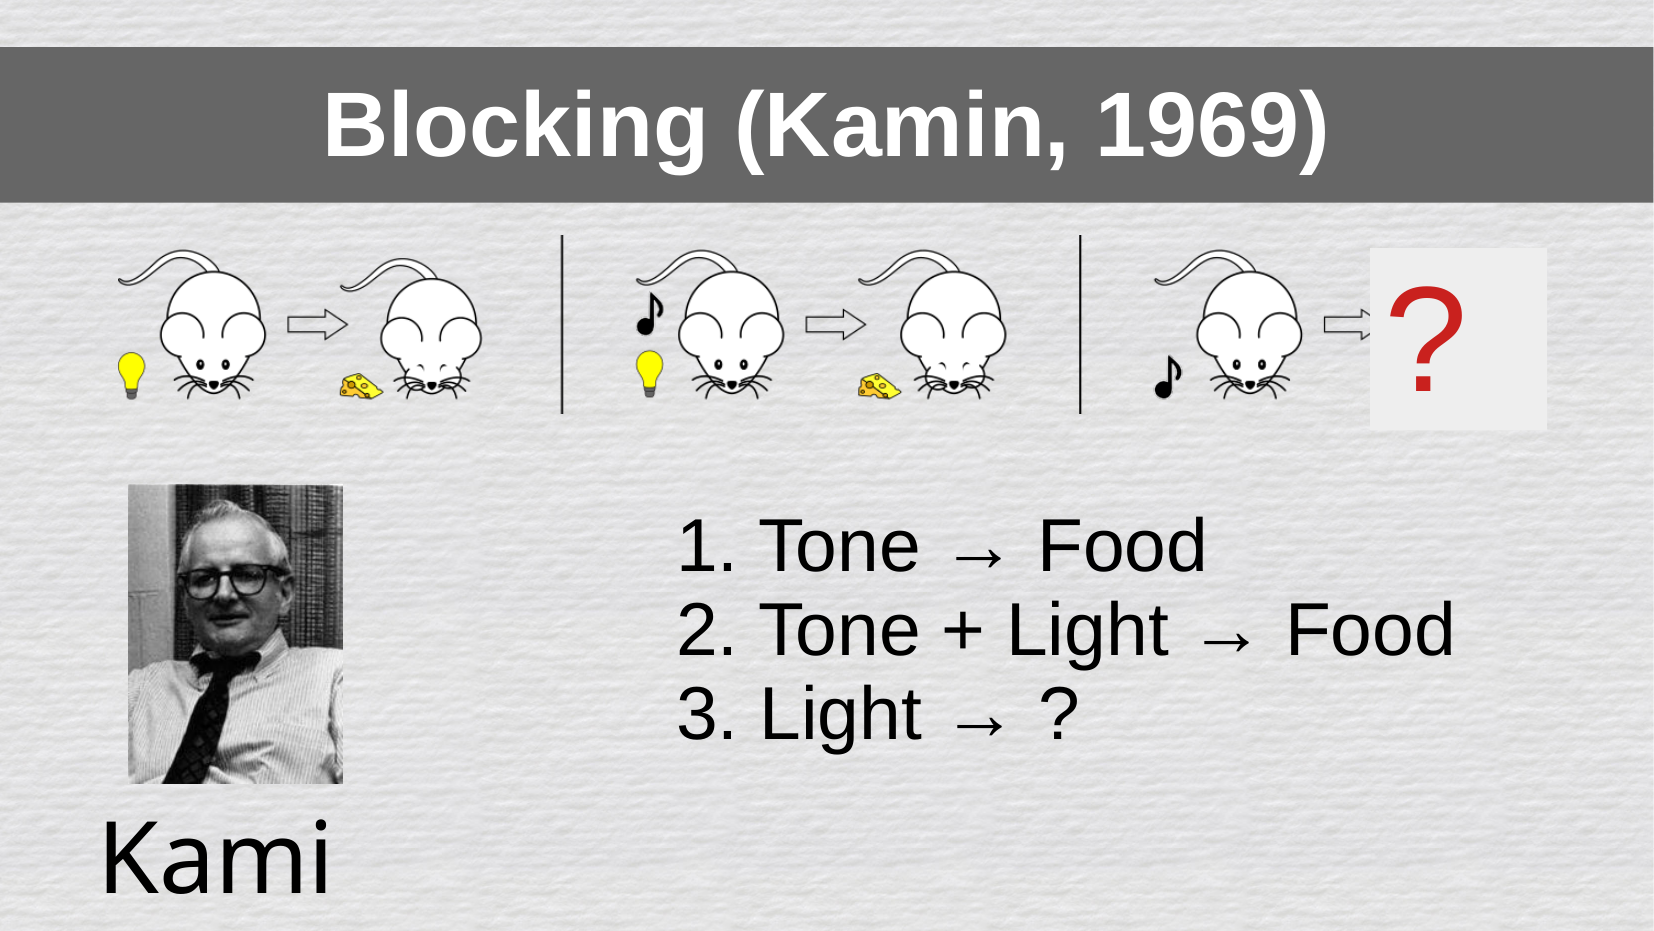

# Blocking (Kamin, 1969)
?
1. Tone → Food
2. Tone + Light → Food
3. Light → ?
Kamin